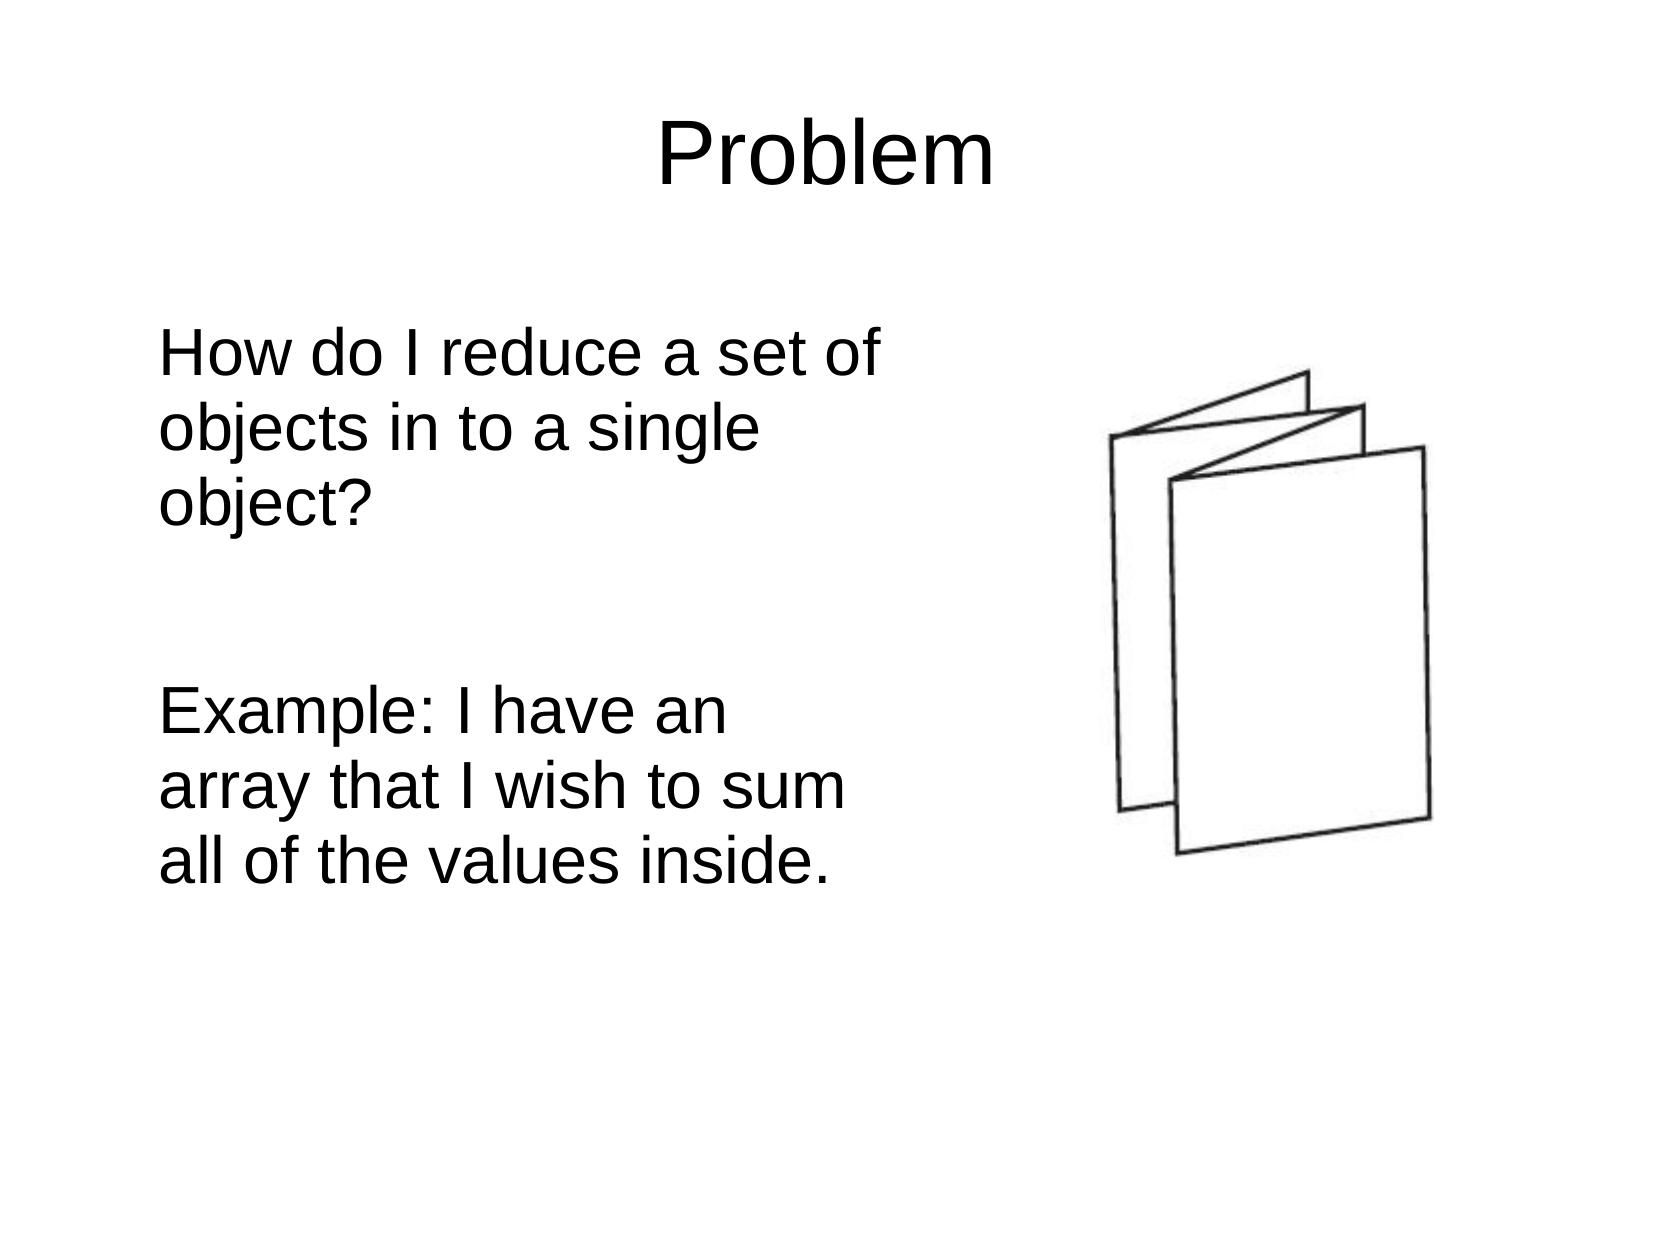

# Problem
How do I reduce a set of objects in to a single object?
Example: I have an array that I wish to sum all of the values inside.